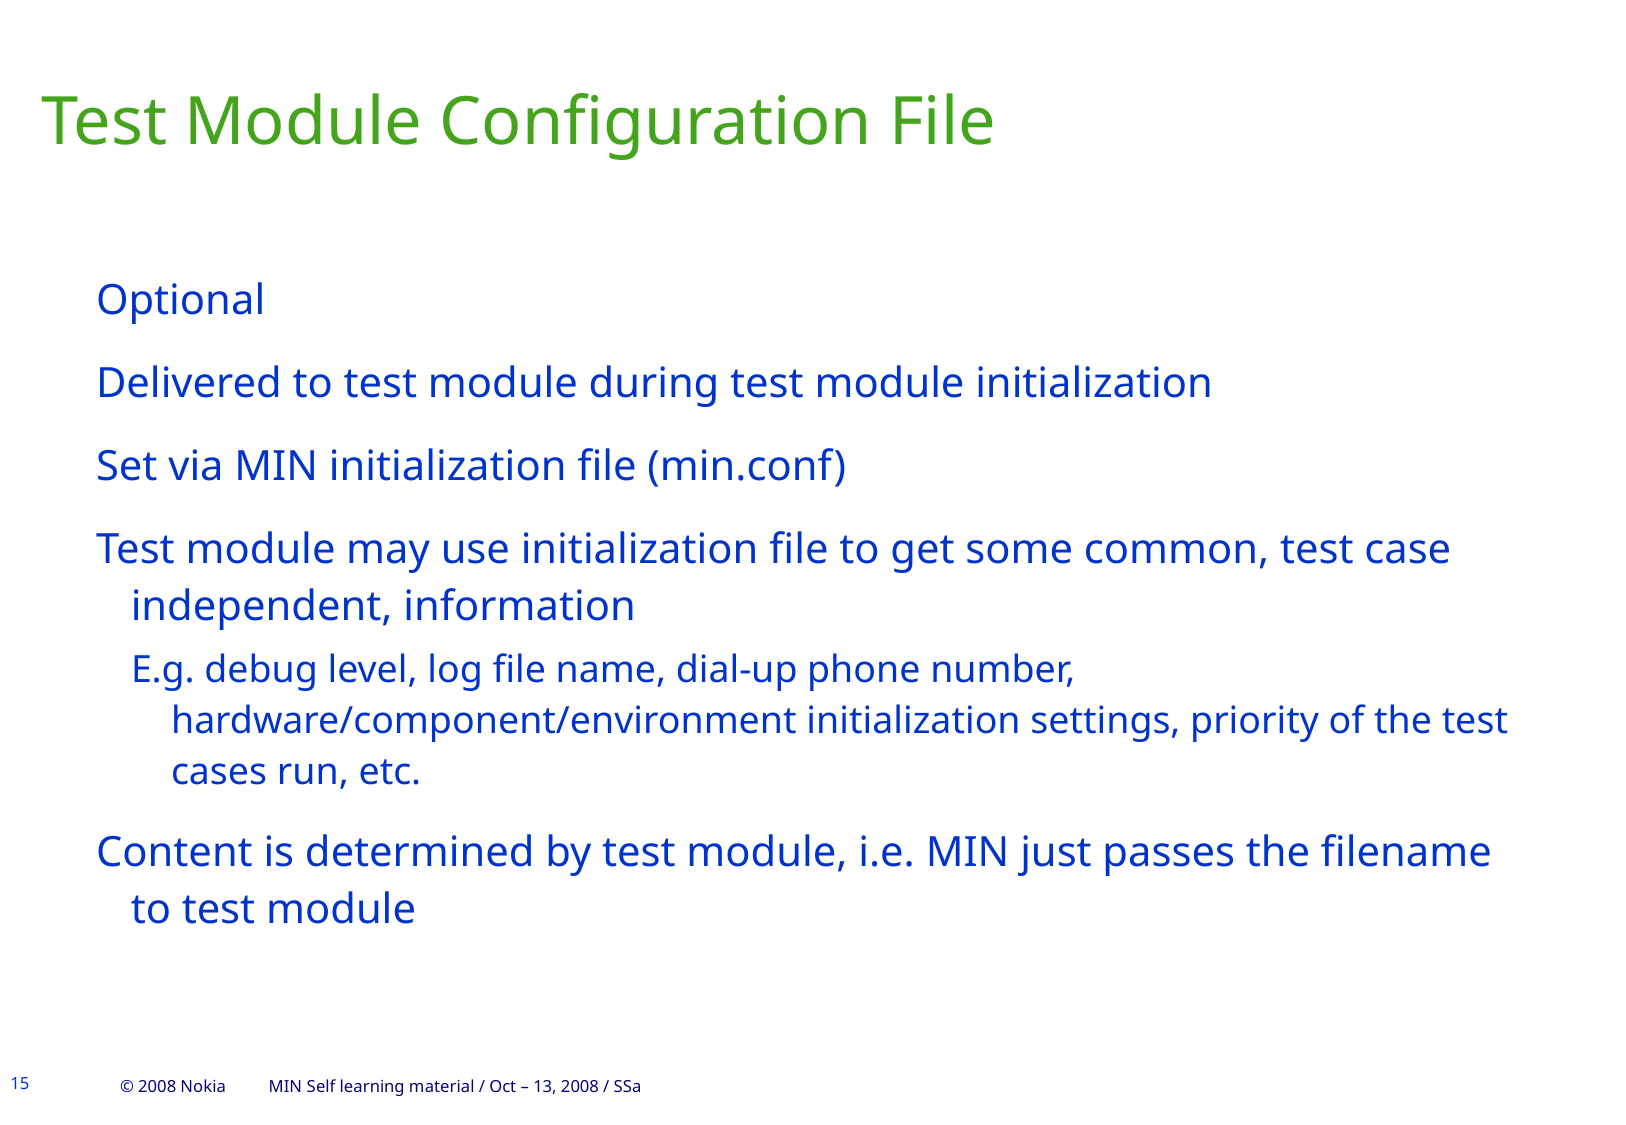

# Test Module Configuration File
Optional
Delivered to test module during test module initialization
Set via MIN initialization file (min.conf)
Test module may use initialization file to get some common, test case independent, information
E.g. debug level, log file name, dial-up phone number, hardware/component/environment initialization settings, priority of the test cases run, etc.
Content is determined by test module, i.e. MIN just passes the filename to test module